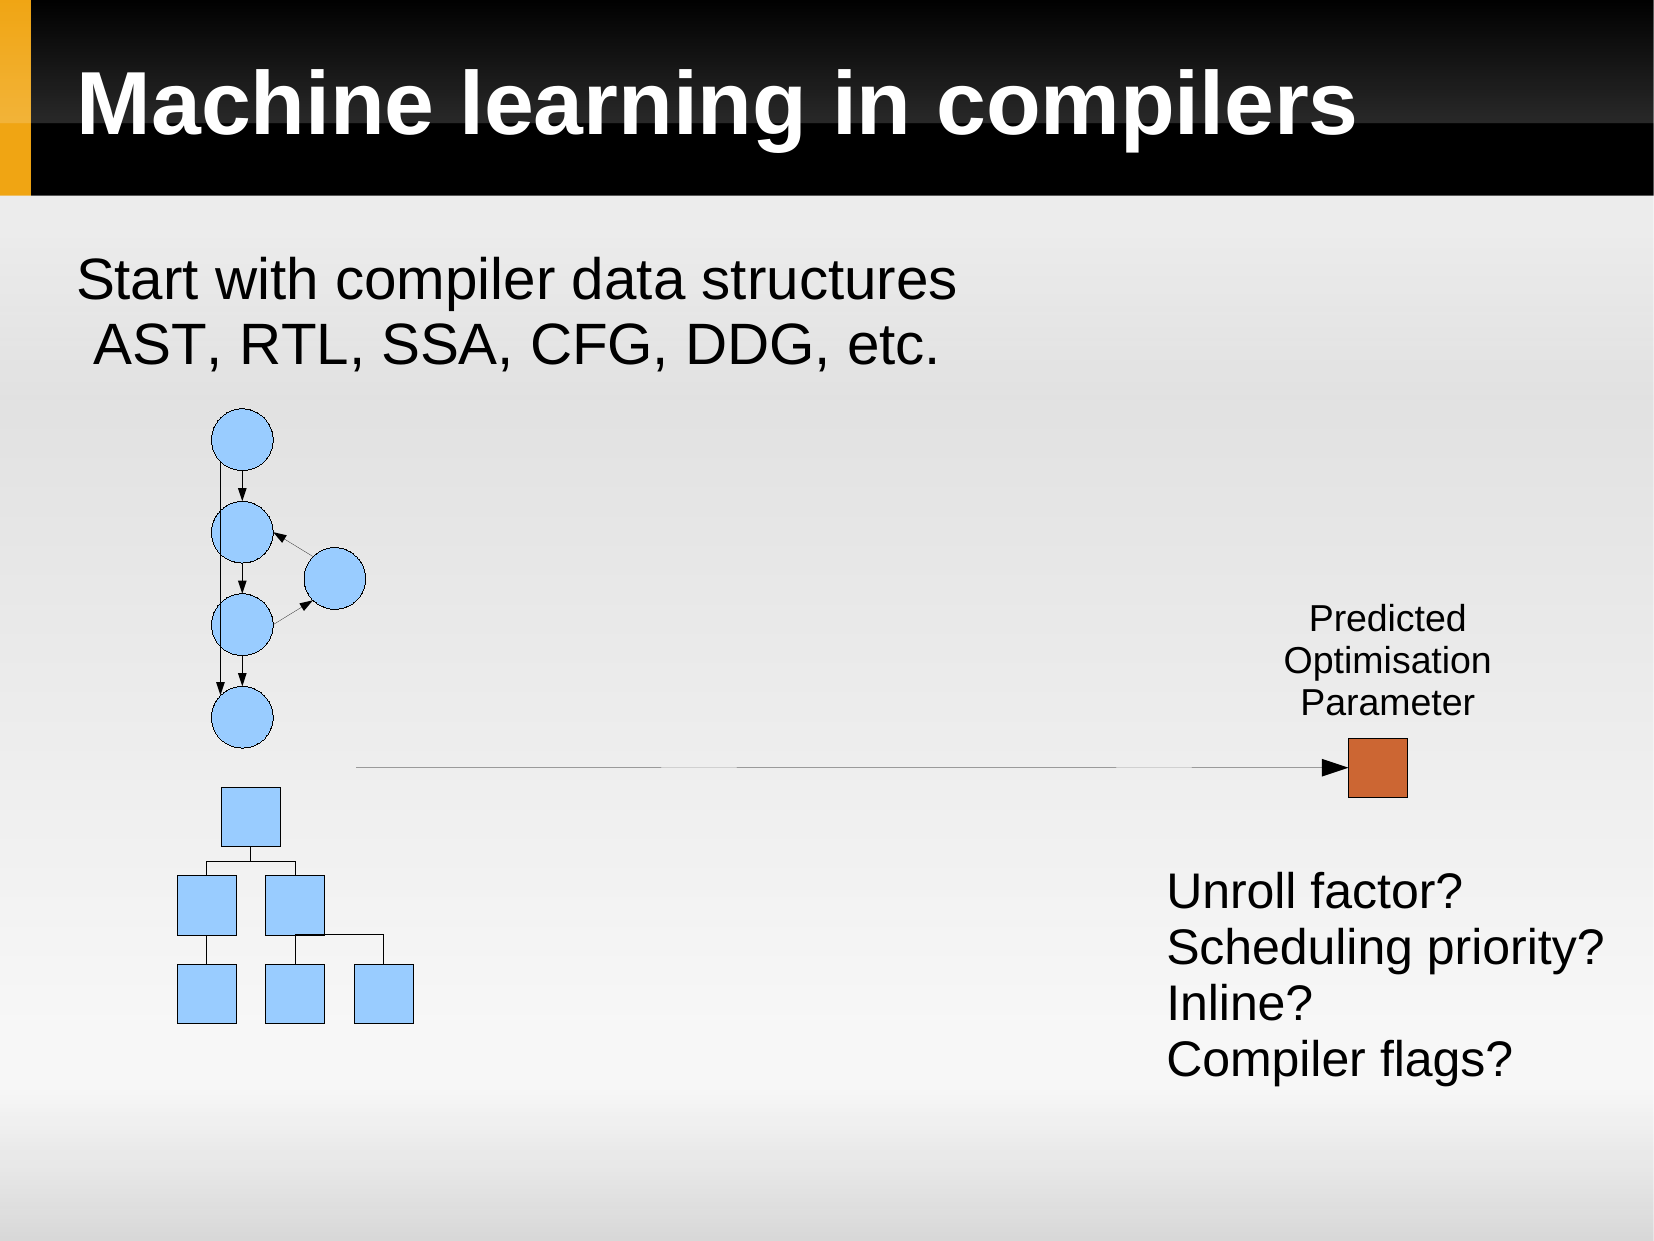

# Machine learning in compilers
Start with compiler data structures
AST, RTL, SSA, CFG, DDG, etc.
Predicted Optimisation
Parameter
Unroll factor?
Scheduling priority?
Inline?
Compiler flags?